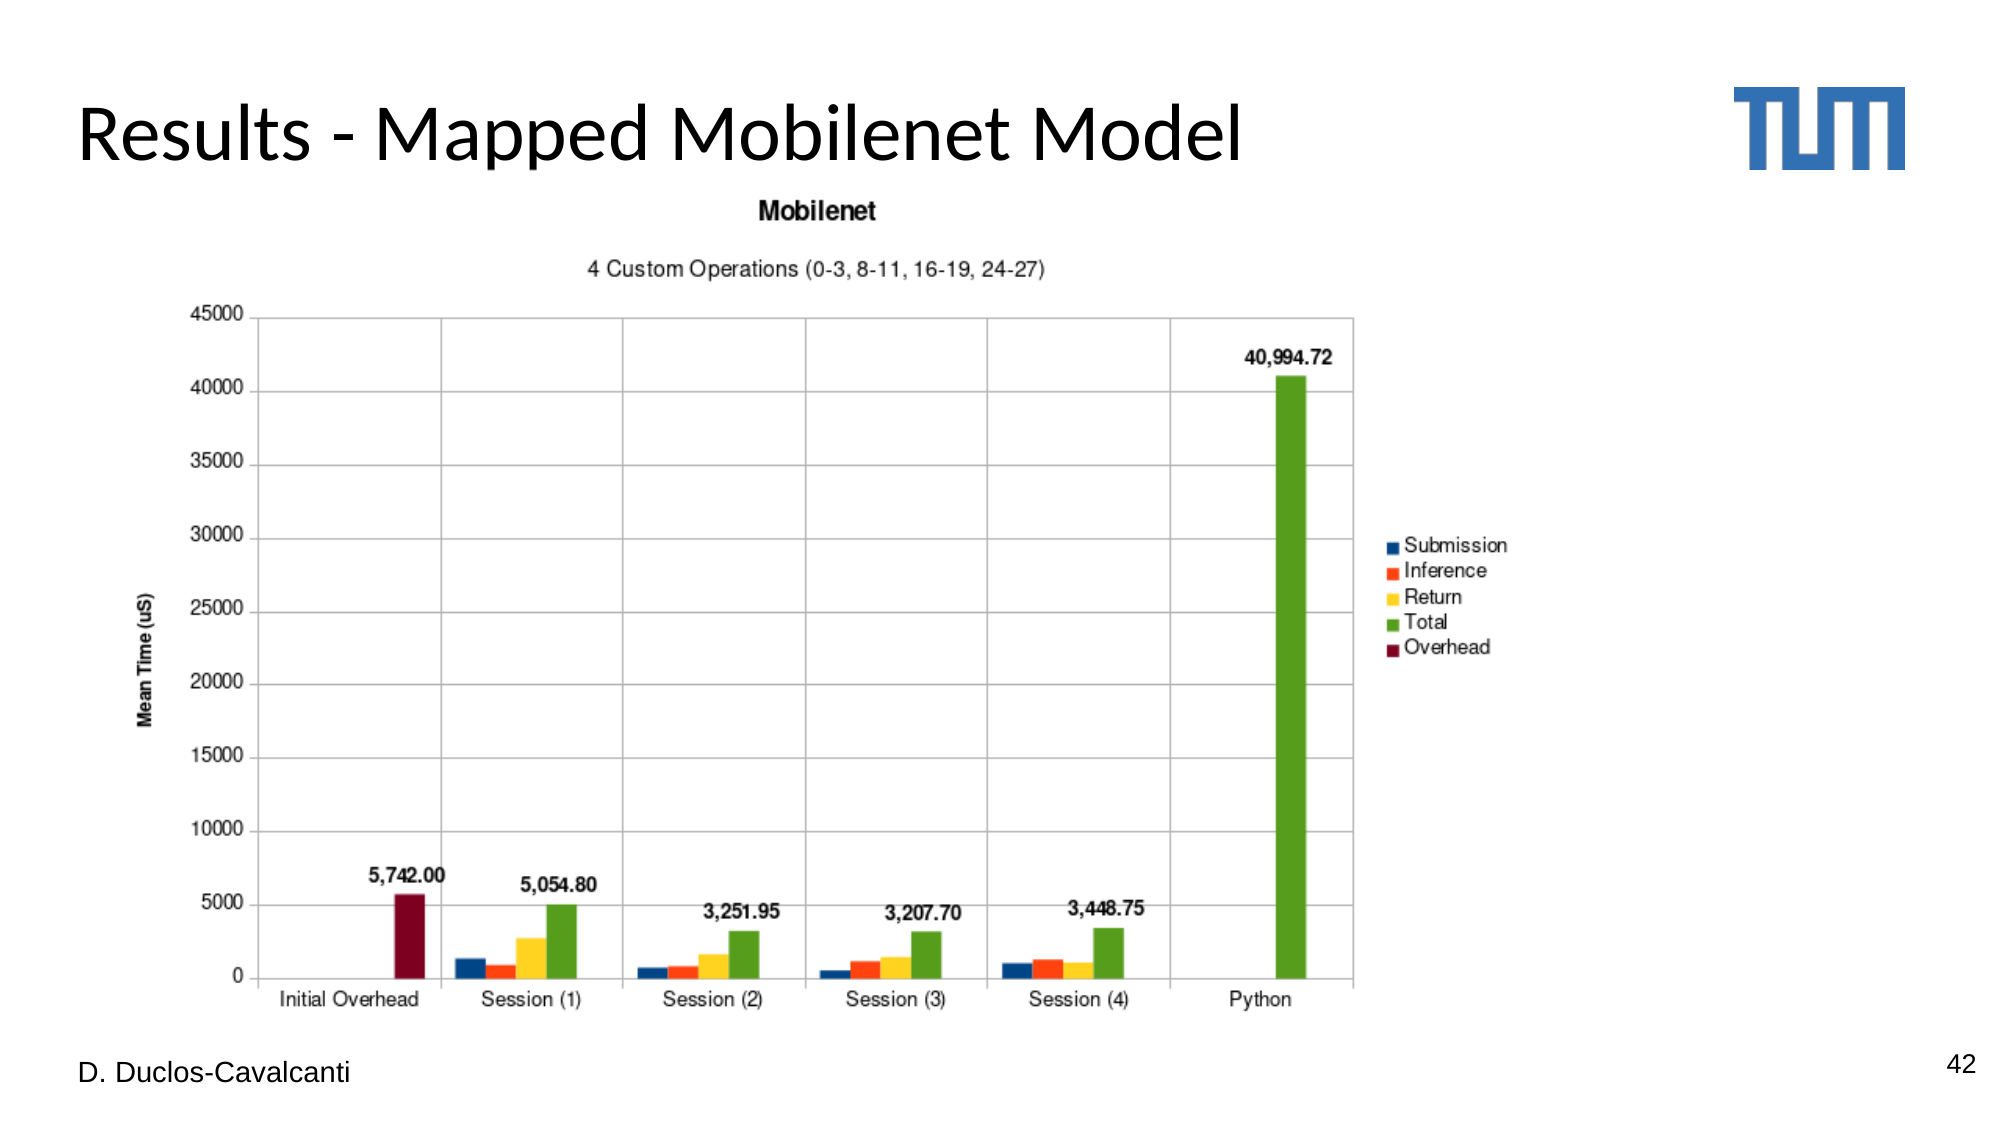

Results - Mapped Mobilenet Model
D. Duclos-Cavalcanti